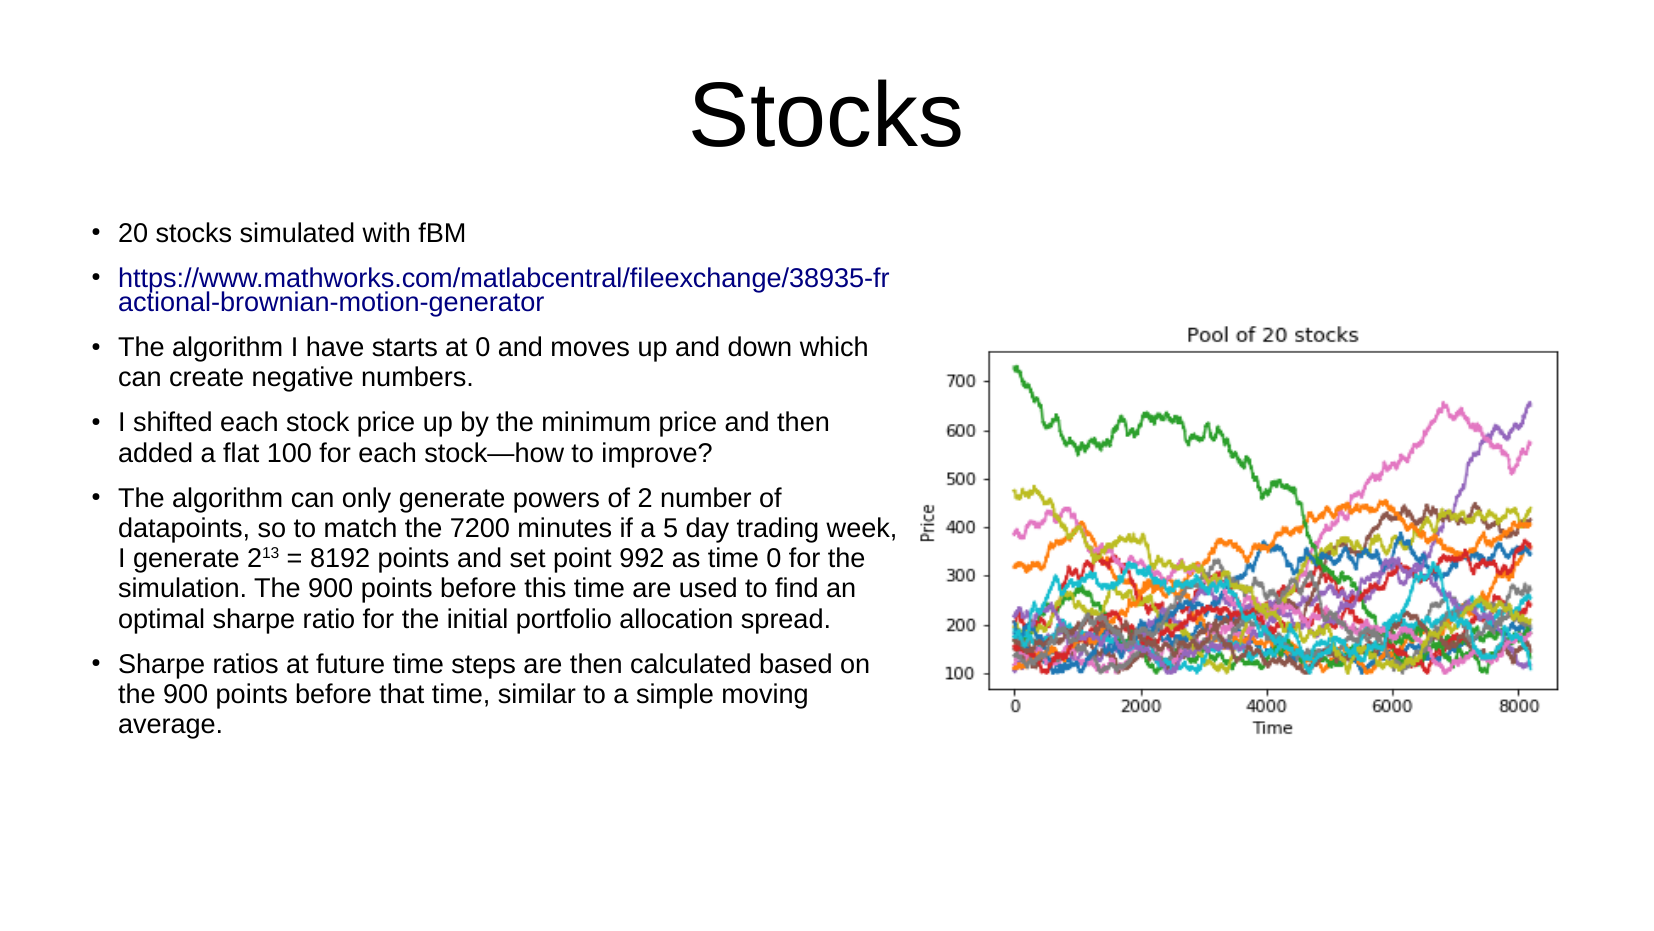

# Stocks
20 stocks simulated with fBM
https://www.mathworks.com/matlabcentral/fileexchange/38935-fractional-brownian-motion-generator
The algorithm I have starts at 0 and moves up and down which can create negative numbers.
I shifted each stock price up by the minimum price and then added a flat 100 for each stock—how to improve?
The algorithm can only generate powers of 2 number of datapoints, so to match the 7200 minutes if a 5 day trading week, I generate 213 = 8192 points and set point 992 as time 0 for the simulation. The 900 points before this time are used to find an optimal sharpe ratio for the initial portfolio allocation spread.
Sharpe ratios at future time steps are then calculated based on the 900 points before that time, similar to a simple moving average.